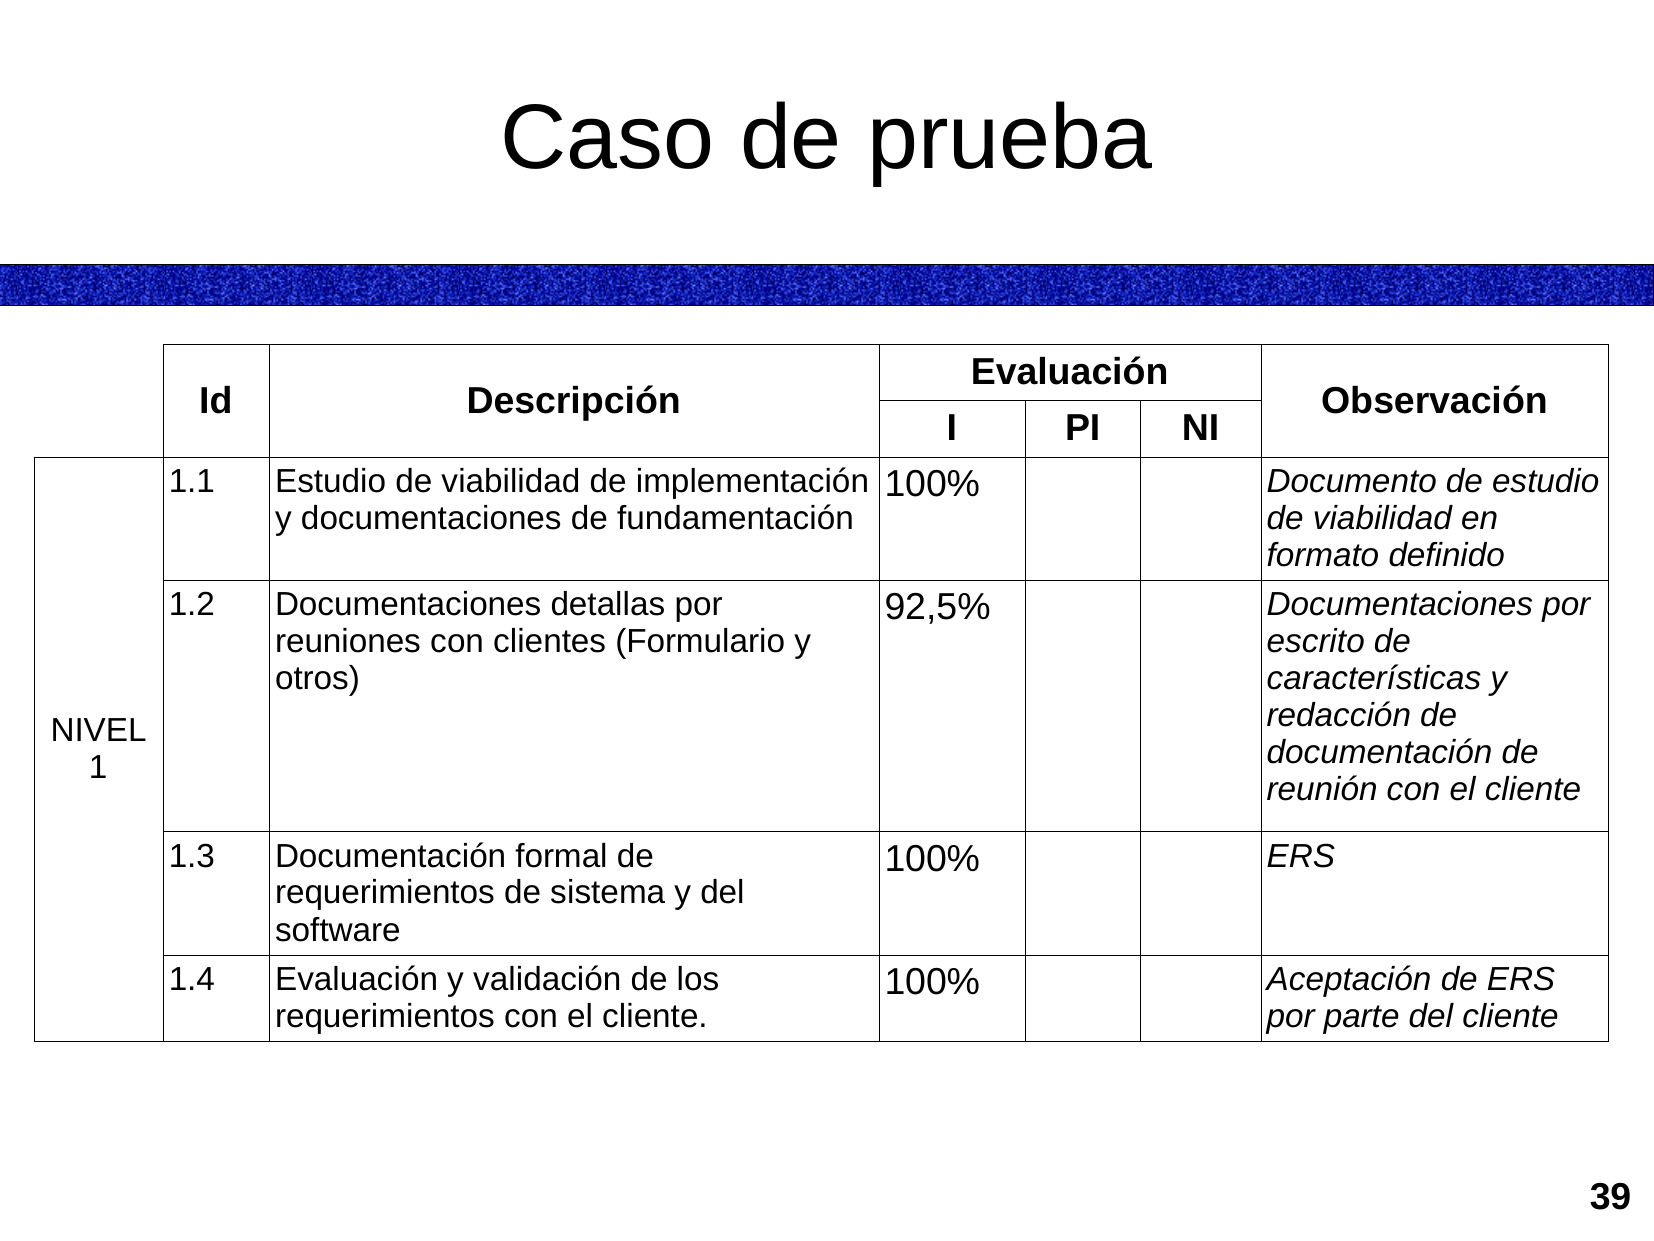

# Caso de prueba
| | Id | Descripción | Evaluación | | | Observación |
| --- | --- | --- | --- | --- | --- | --- |
| | | | I | PI | NI | |
| NIVEL 1 | 1.1 | Estudio de viabilidad de implementación y documentaciones de fundamentación | 100% | | | Documento de estudio de viabilidad en formato definido |
| | 1.2 | Documentaciones detallas por reuniones con clientes (Formulario y otros) | 92,5% | | | Documentaciones por escrito de características y redacción de documentación de reunión con el cliente |
| | 1.3 | Documentación formal de requerimientos de sistema y del software | 100% | | | ERS |
| | 1.4 | Evaluación y validación de los requerimientos con el cliente. | 100% | | | Aceptación de ERS por parte del cliente |